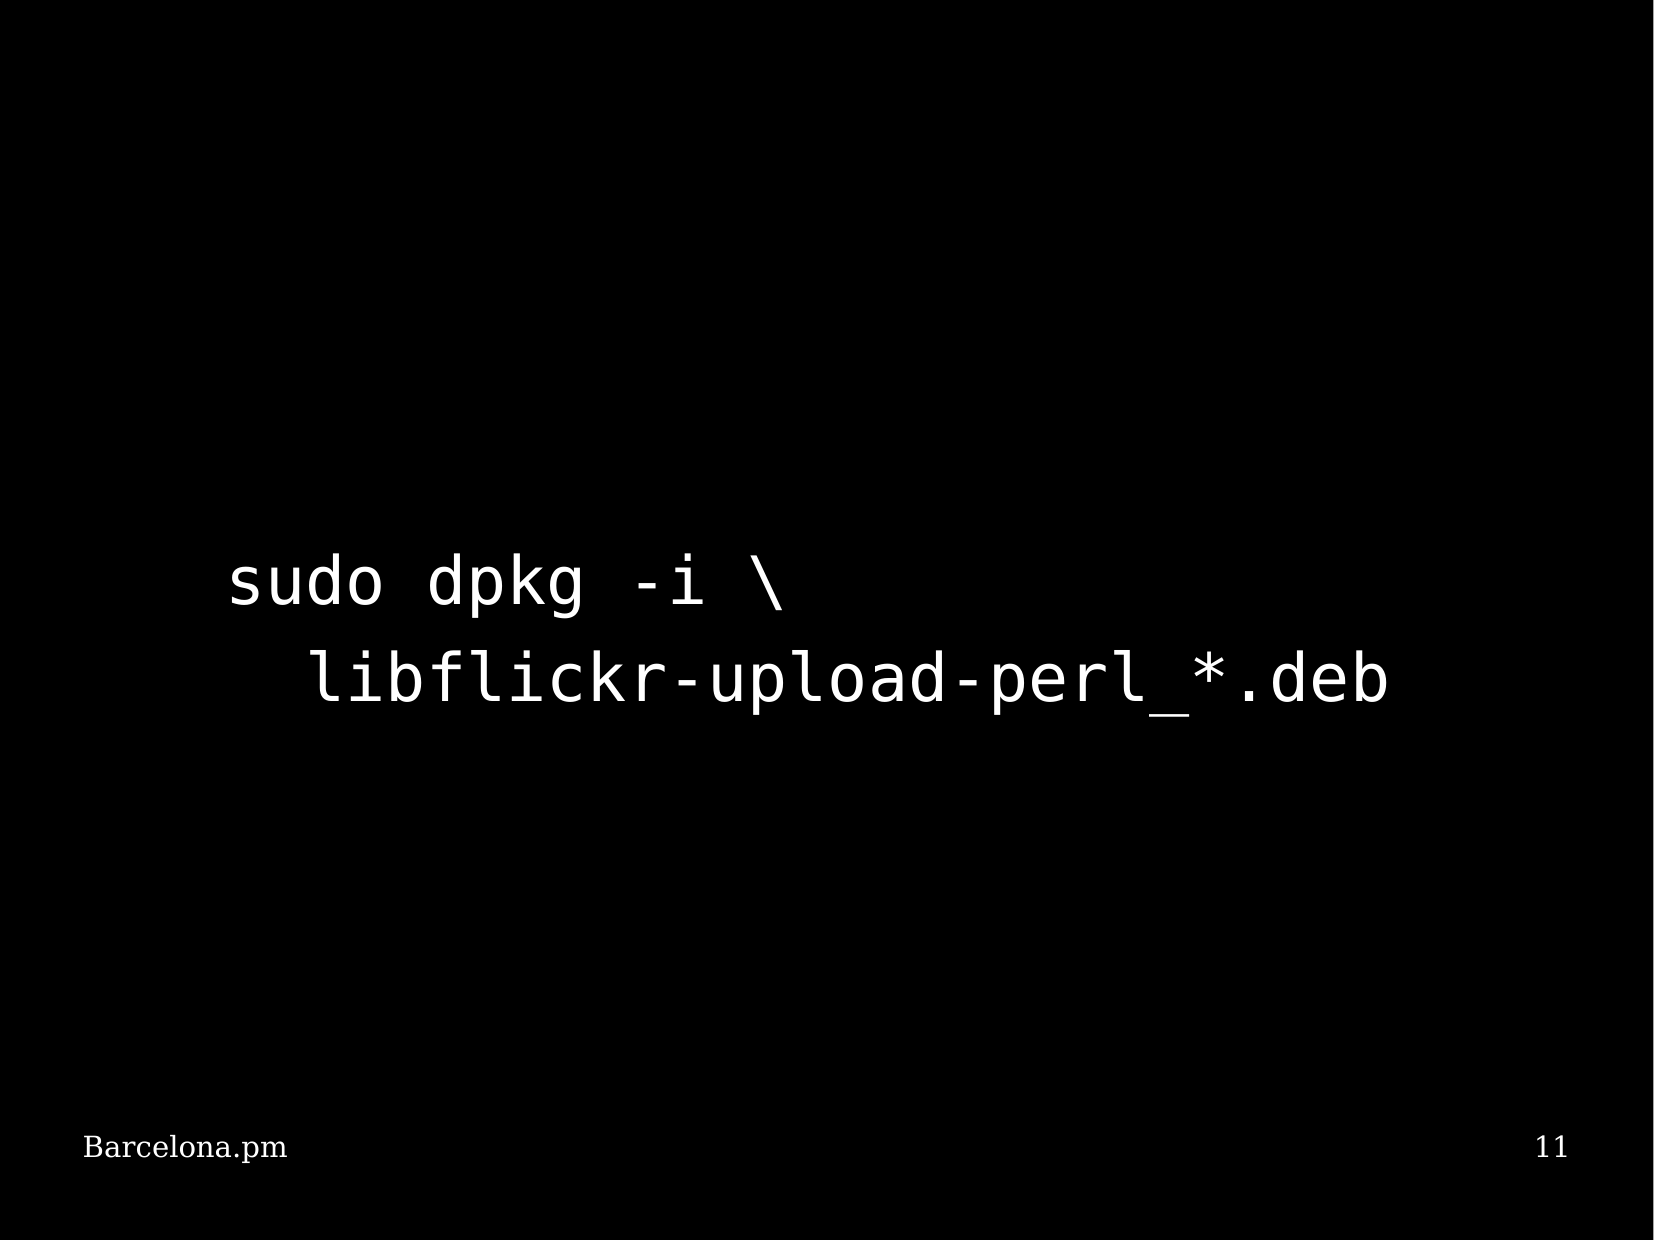

# sudo dpkg -i \ libflickr-upload-perl_*.deb
Barcelona.pm
11